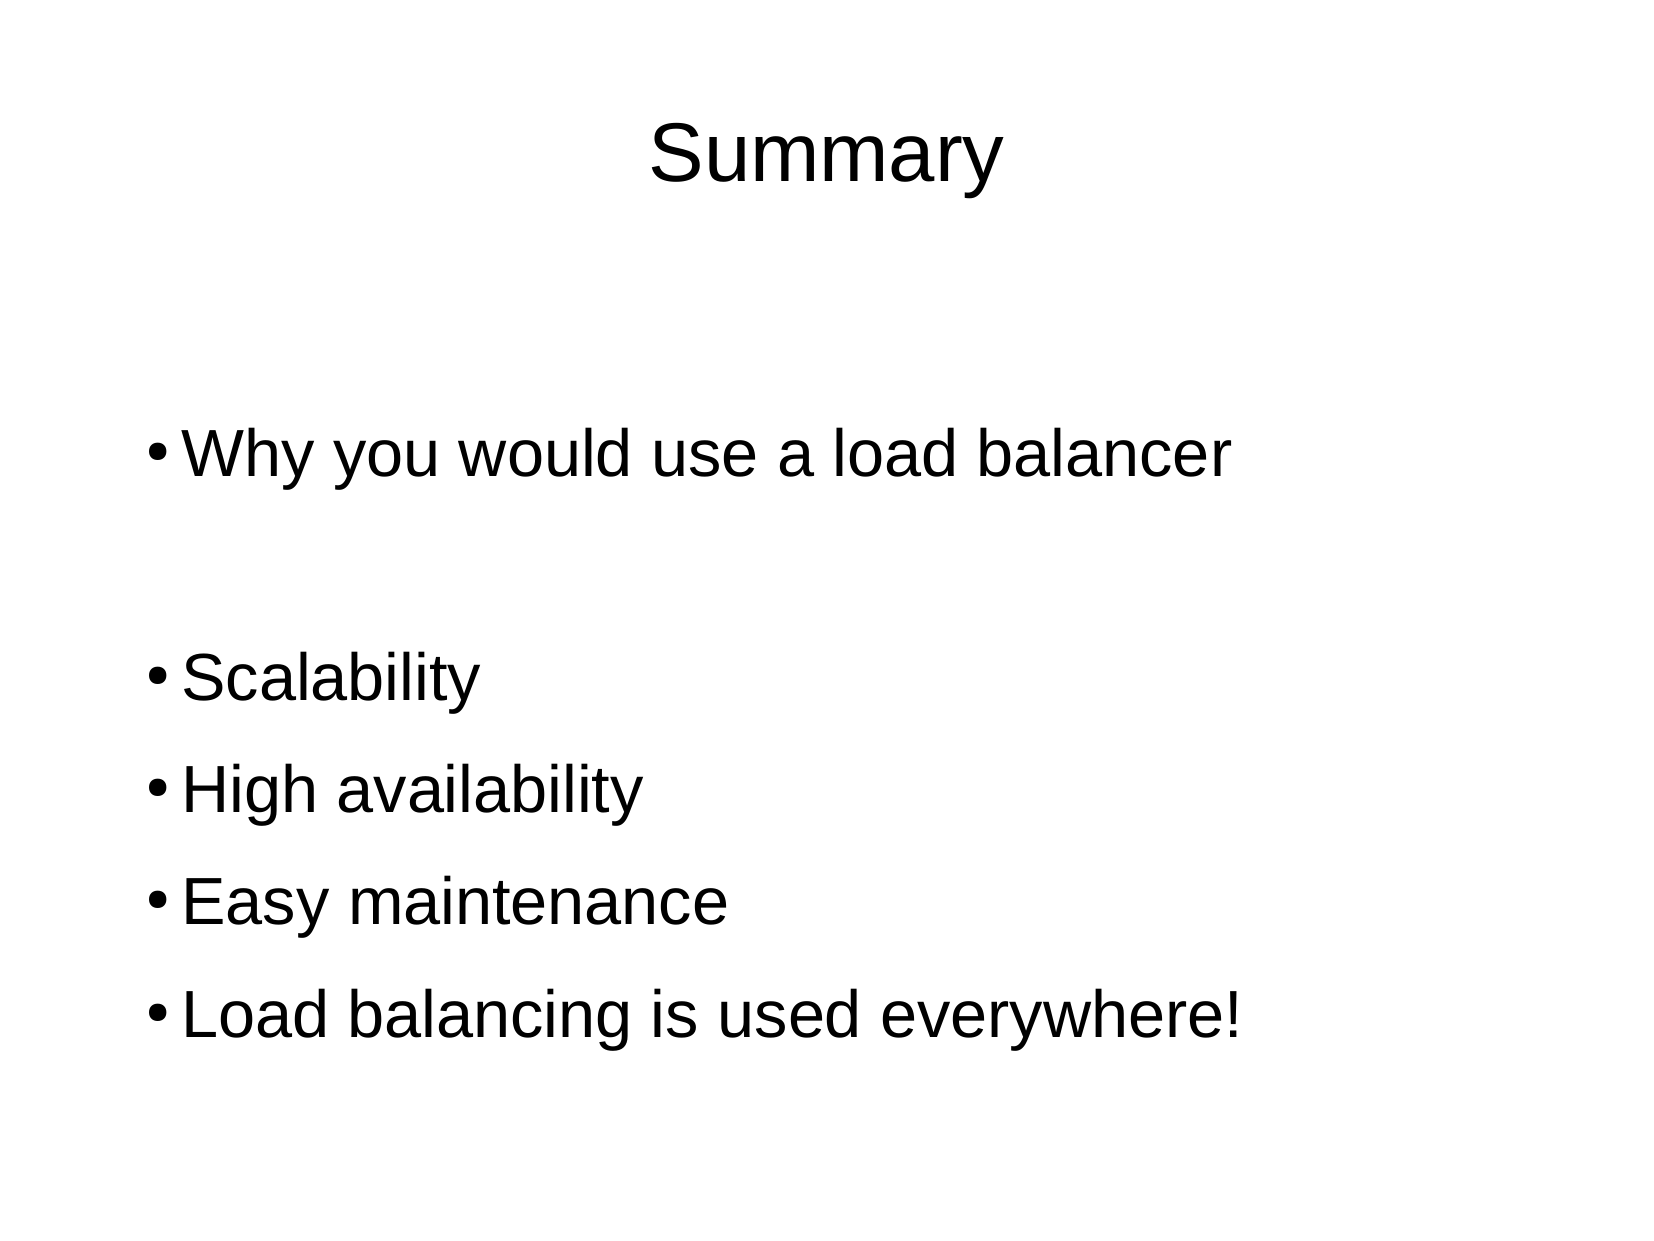

# Summary
Why you would use a load balancer
Scalability
High availability
Easy maintenance
Load balancing is used everywhere!